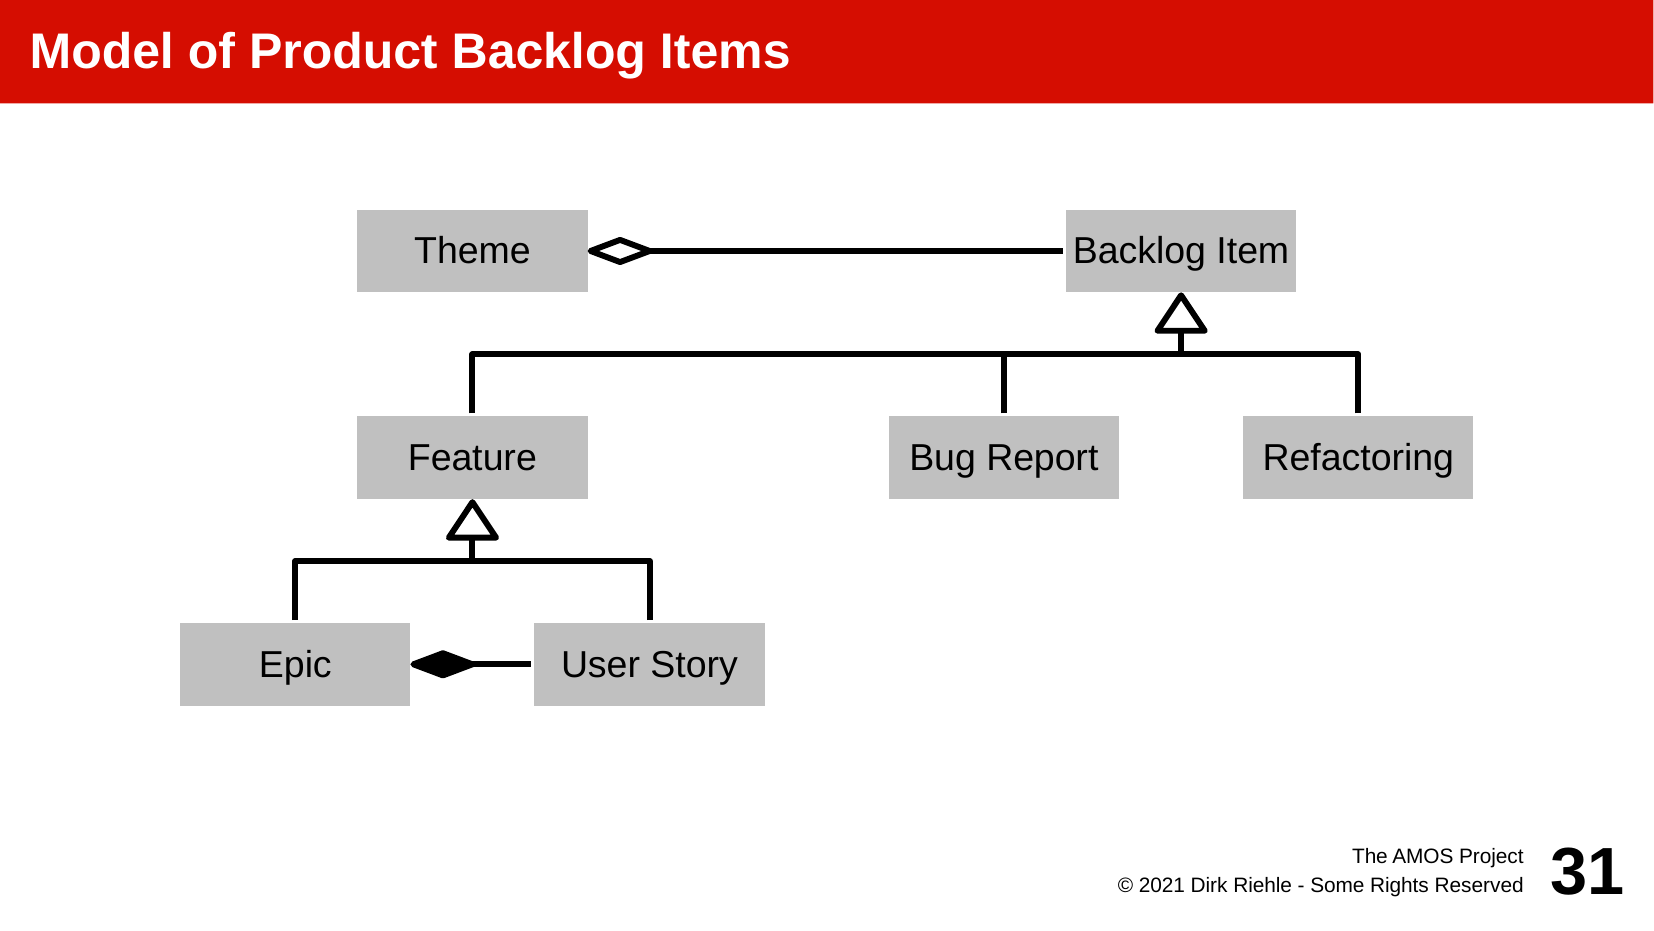

# Model of Product Backlog Items
Theme
Backlog Item
Feature
Bug Report
Refactoring
Epic
User Story
The AMOS Project
31
© 2021 Dirk Riehle - Some Rights Reserved